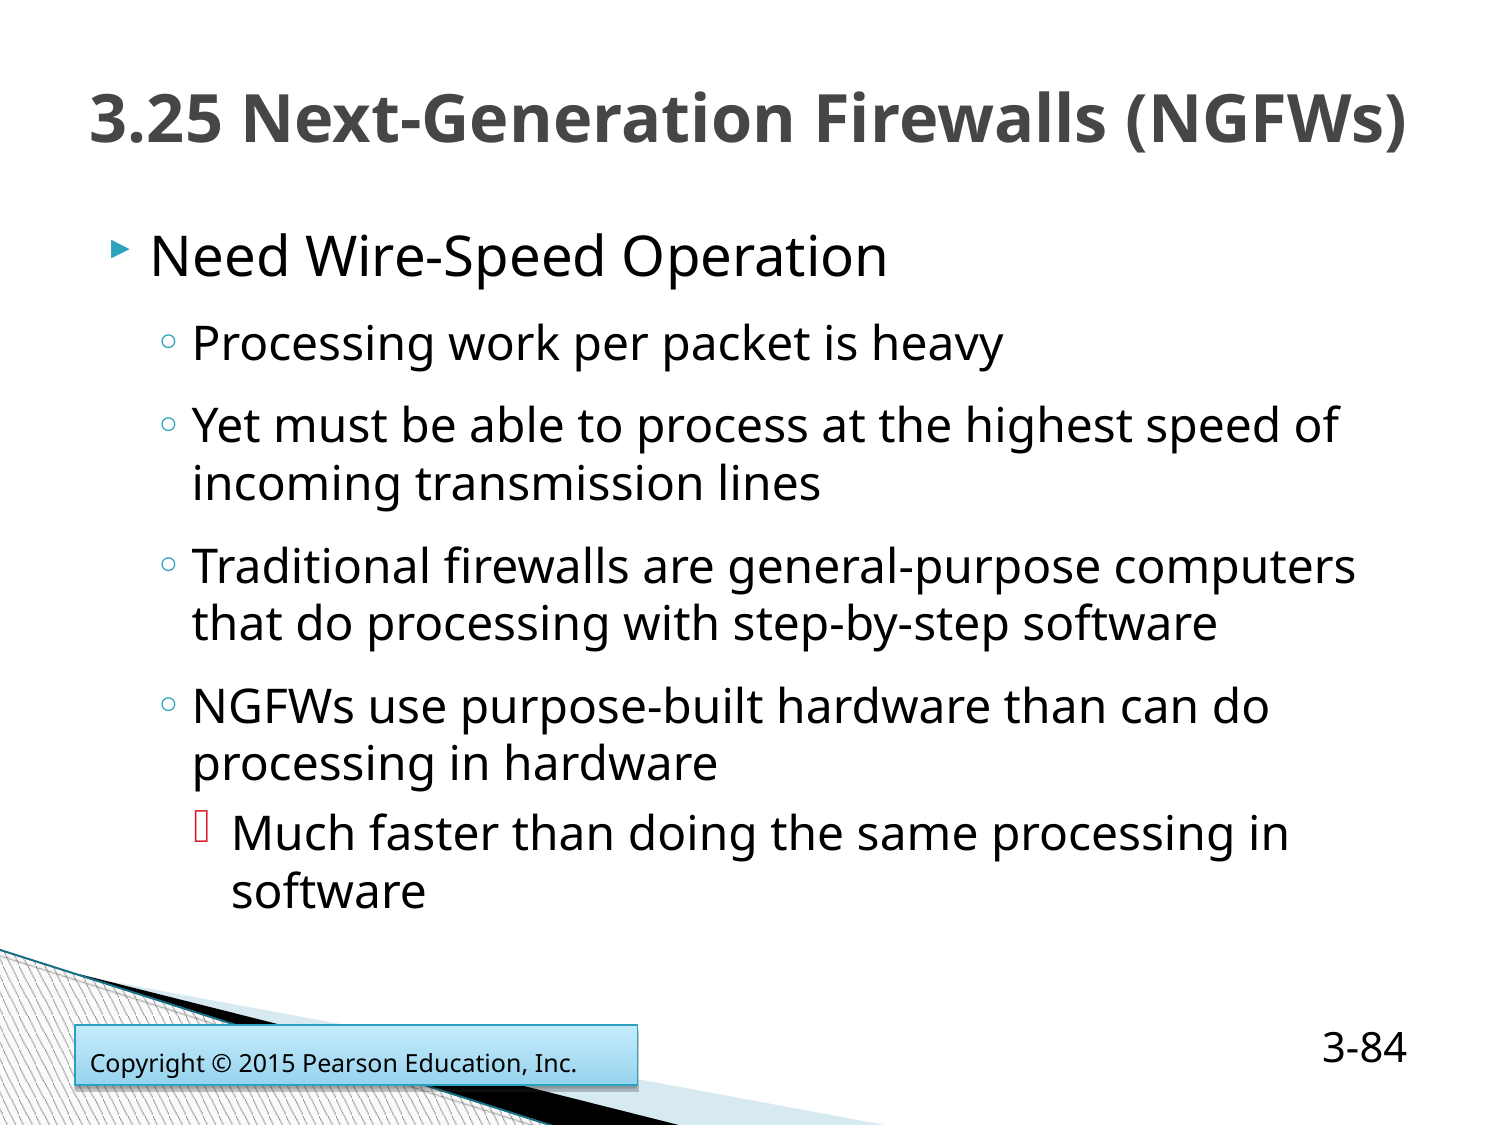

3.25 Next-Generation Firewalls (NGFWs)
# Need Wire-Speed Operation
Processing work per packet is heavy
Yet must be able to process at the highest speed of incoming transmission lines
Traditional firewalls are general-purpose computers that do processing with step-by-step software
NGFWs use purpose-built hardware than can do processing in hardware
Much faster than doing the same processing in software
Copyright © 2015 Pearson Education, Inc.